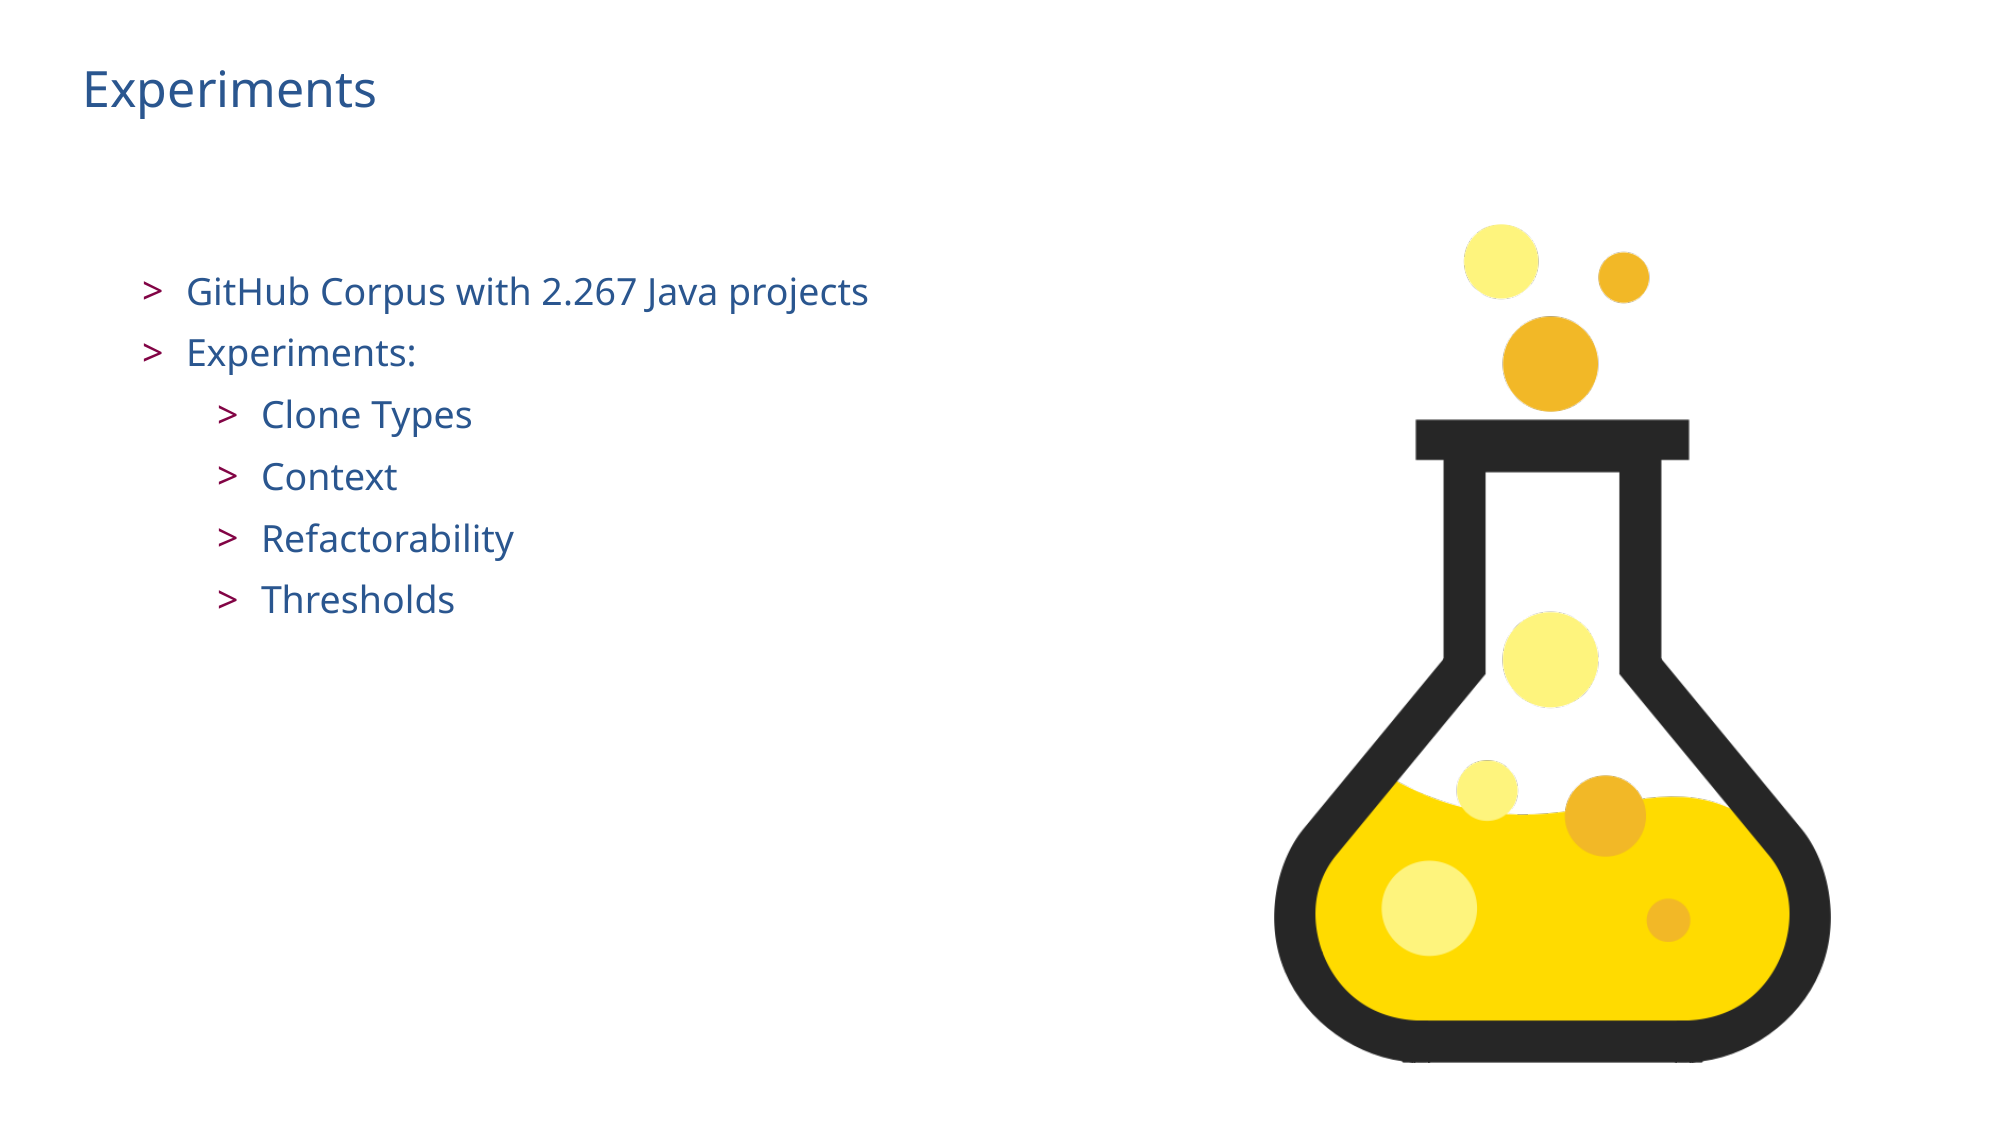

Experiments
GitHub Corpus with 2.267 Java projects
Experiments:
Clone Types
Context
Refactorability
Thresholds